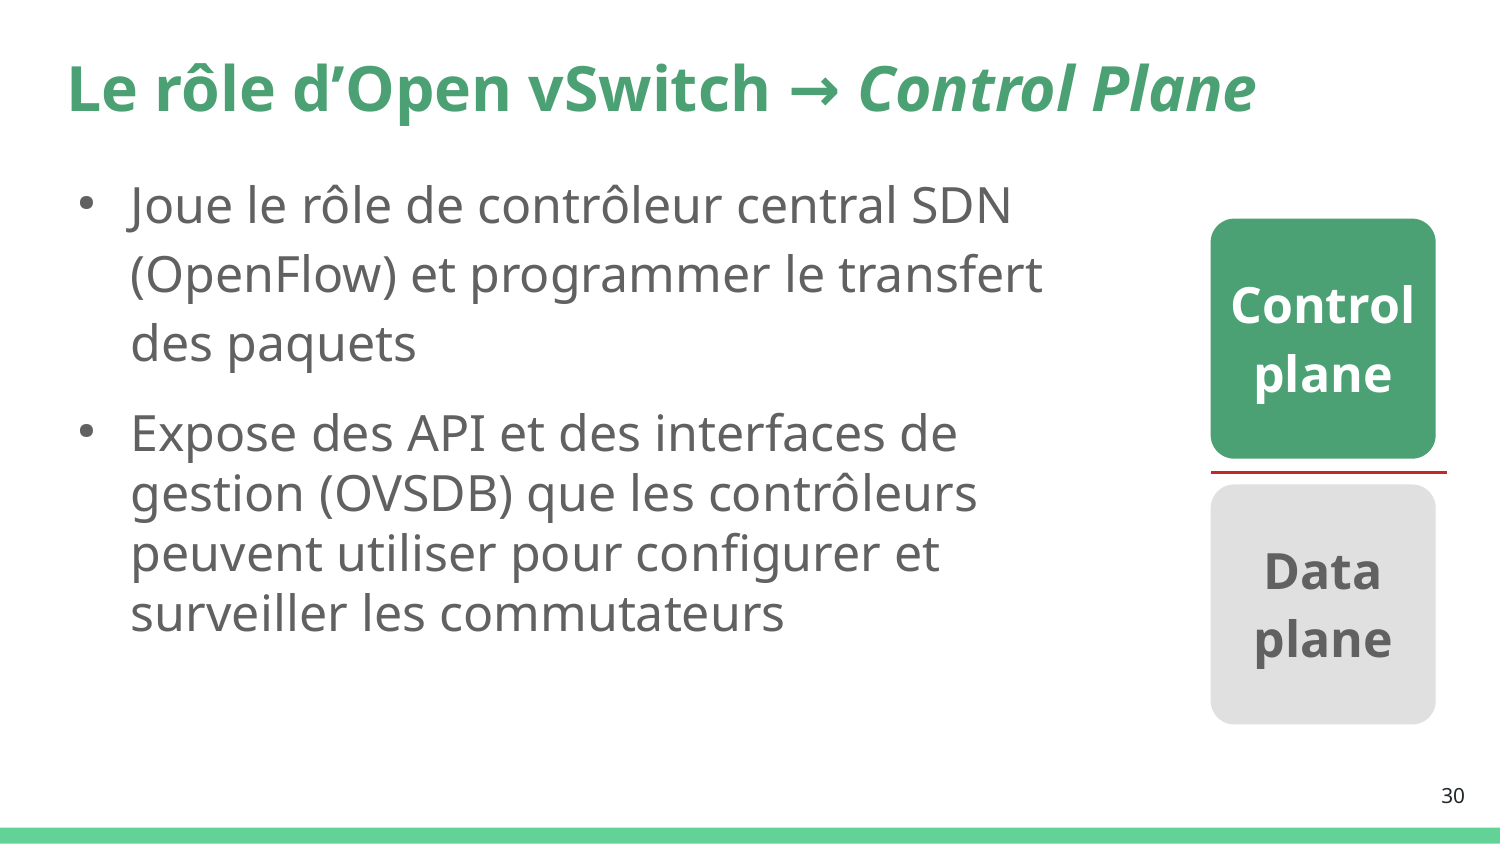

# Le rôle d’Open vSwitch → Control Plane
Joue le rôle de contrôleur central SDN (OpenFlow) et programmer le transfert des paquets
Expose des API et des interfaces de gestion (OVSDB) que les contrôleurs peuvent utiliser pour configurer et surveiller les commutateurs
Control
plane
Data
plane